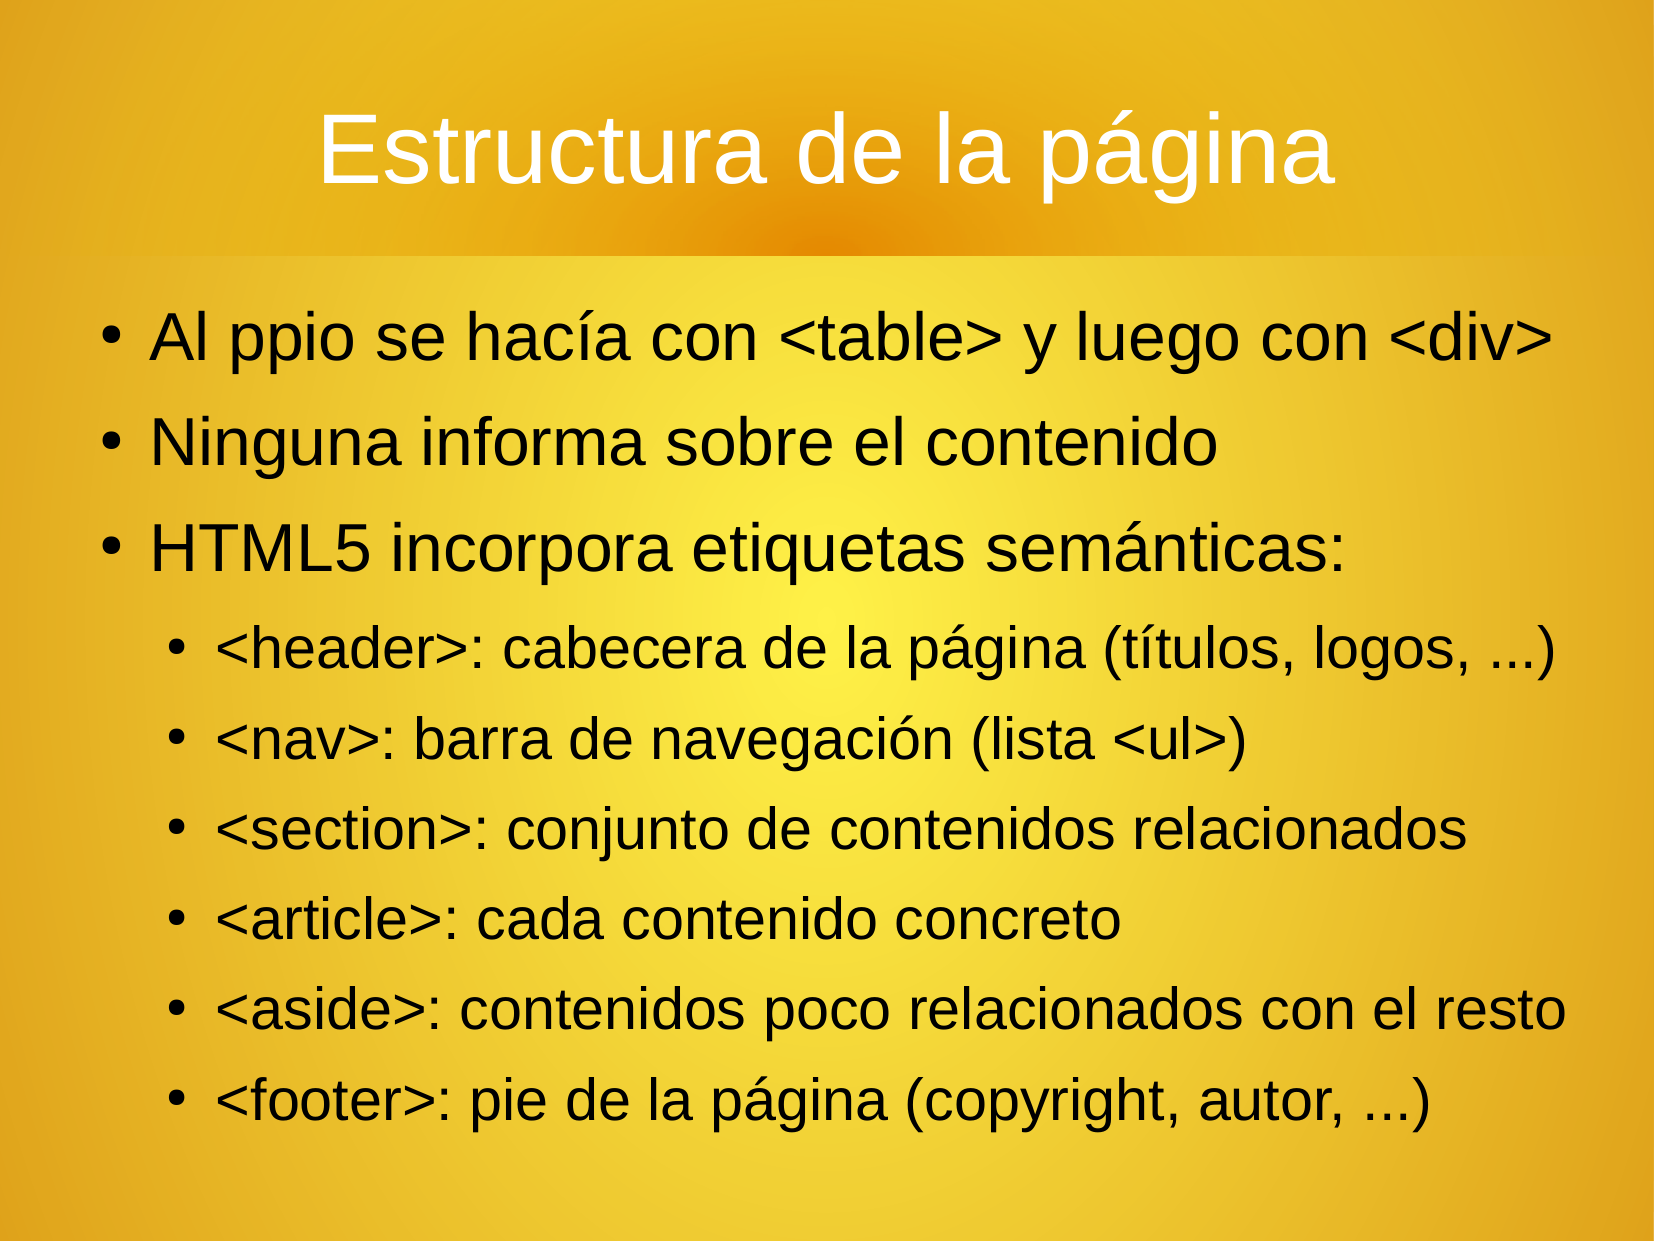

# Estructura de la página
Al ppio se hacía con <table> y luego con <div>
Ninguna informa sobre el contenido
HTML5 incorpora etiquetas semánticas:
<header>: cabecera de la página (títulos, logos, ...)
<nav>: barra de navegación (lista <ul>)
<section>: conjunto de contenidos relacionados
<article>: cada contenido concreto
<aside>: contenidos poco relacionados con el resto
<footer>: pie de la página (copyright, autor, ...)